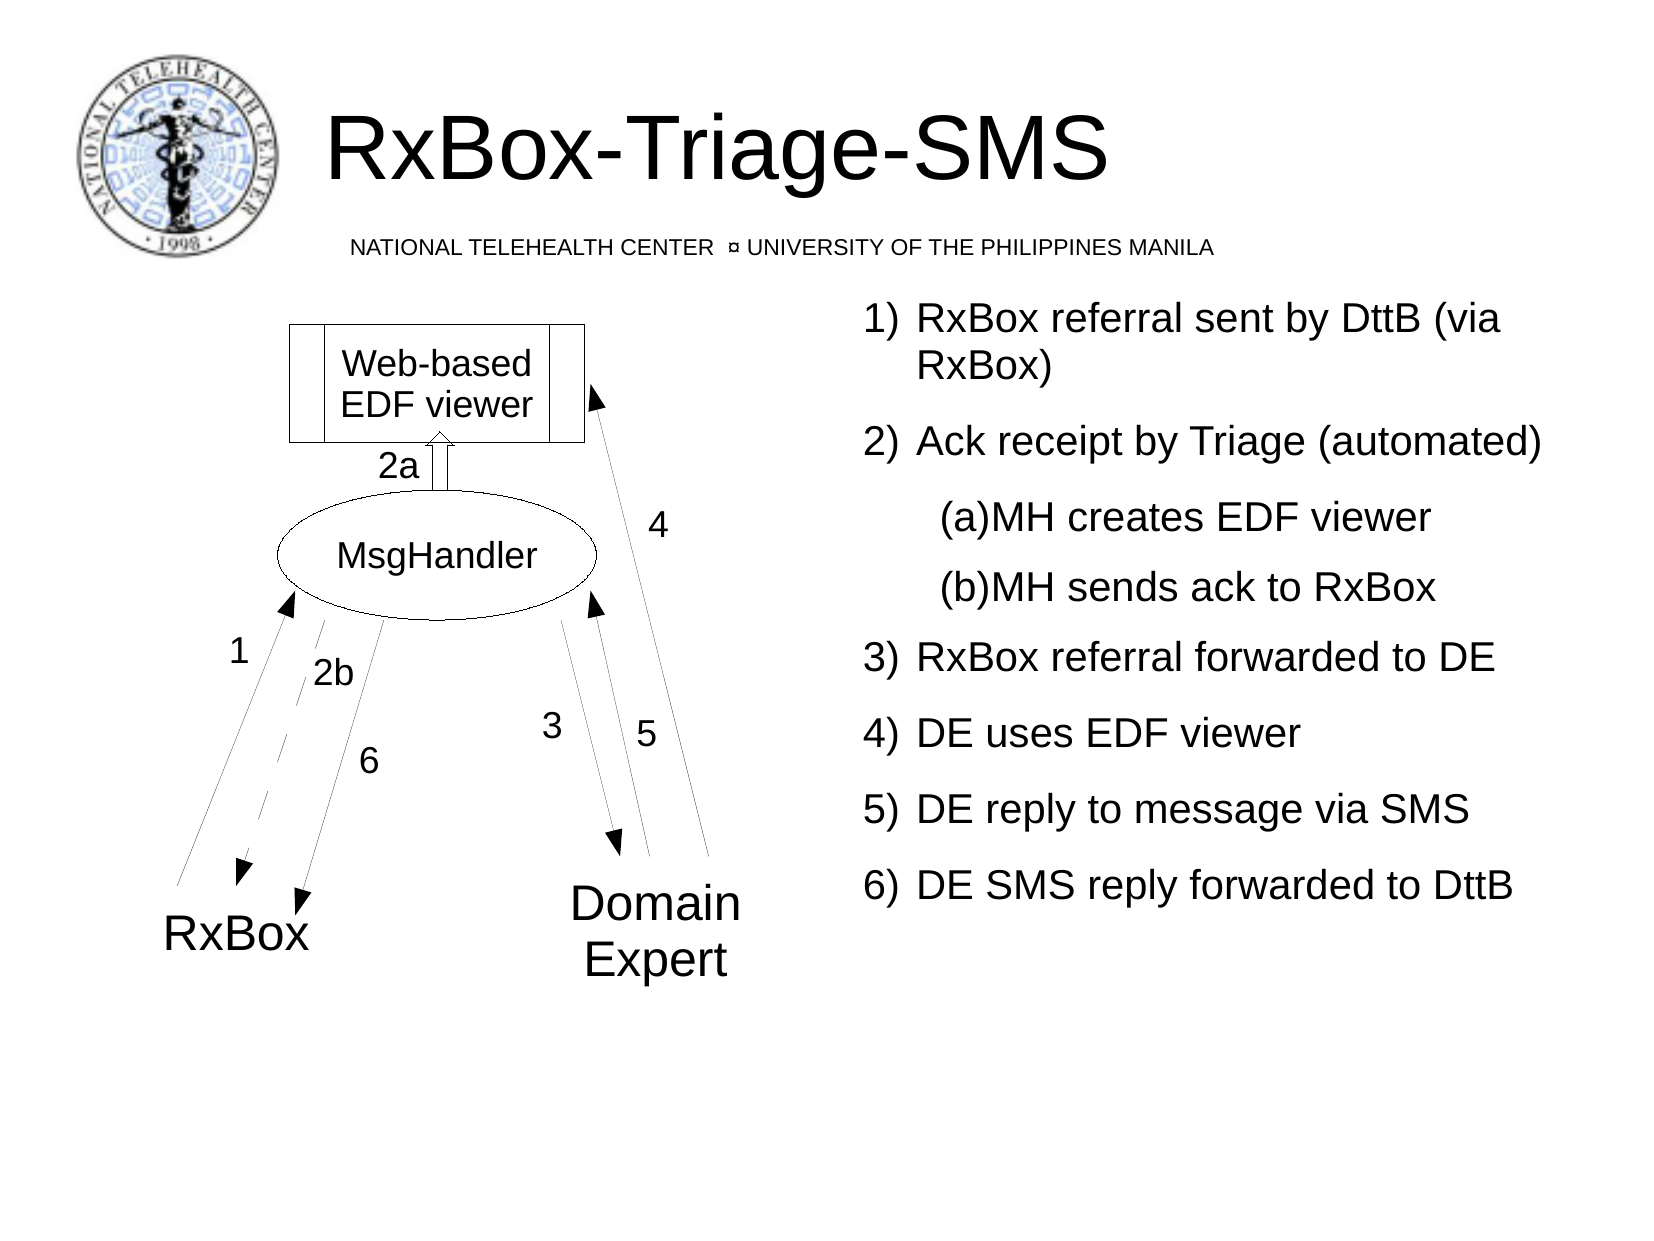

# RxBox-Triage-SMS
RxBox referral sent by DttB (via RxBox)
Ack receipt by Triage (automated)
MH creates EDF viewer
MH sends ack to RxBox
RxBox referral forwarded to DE
DE uses EDF viewer
DE reply to message via SMS
DE SMS reply forwarded to DttB
Web-based
EDF viewer
2a
MsgHandler
4
1
2b
3
5
6
Domain Expert
RxBox